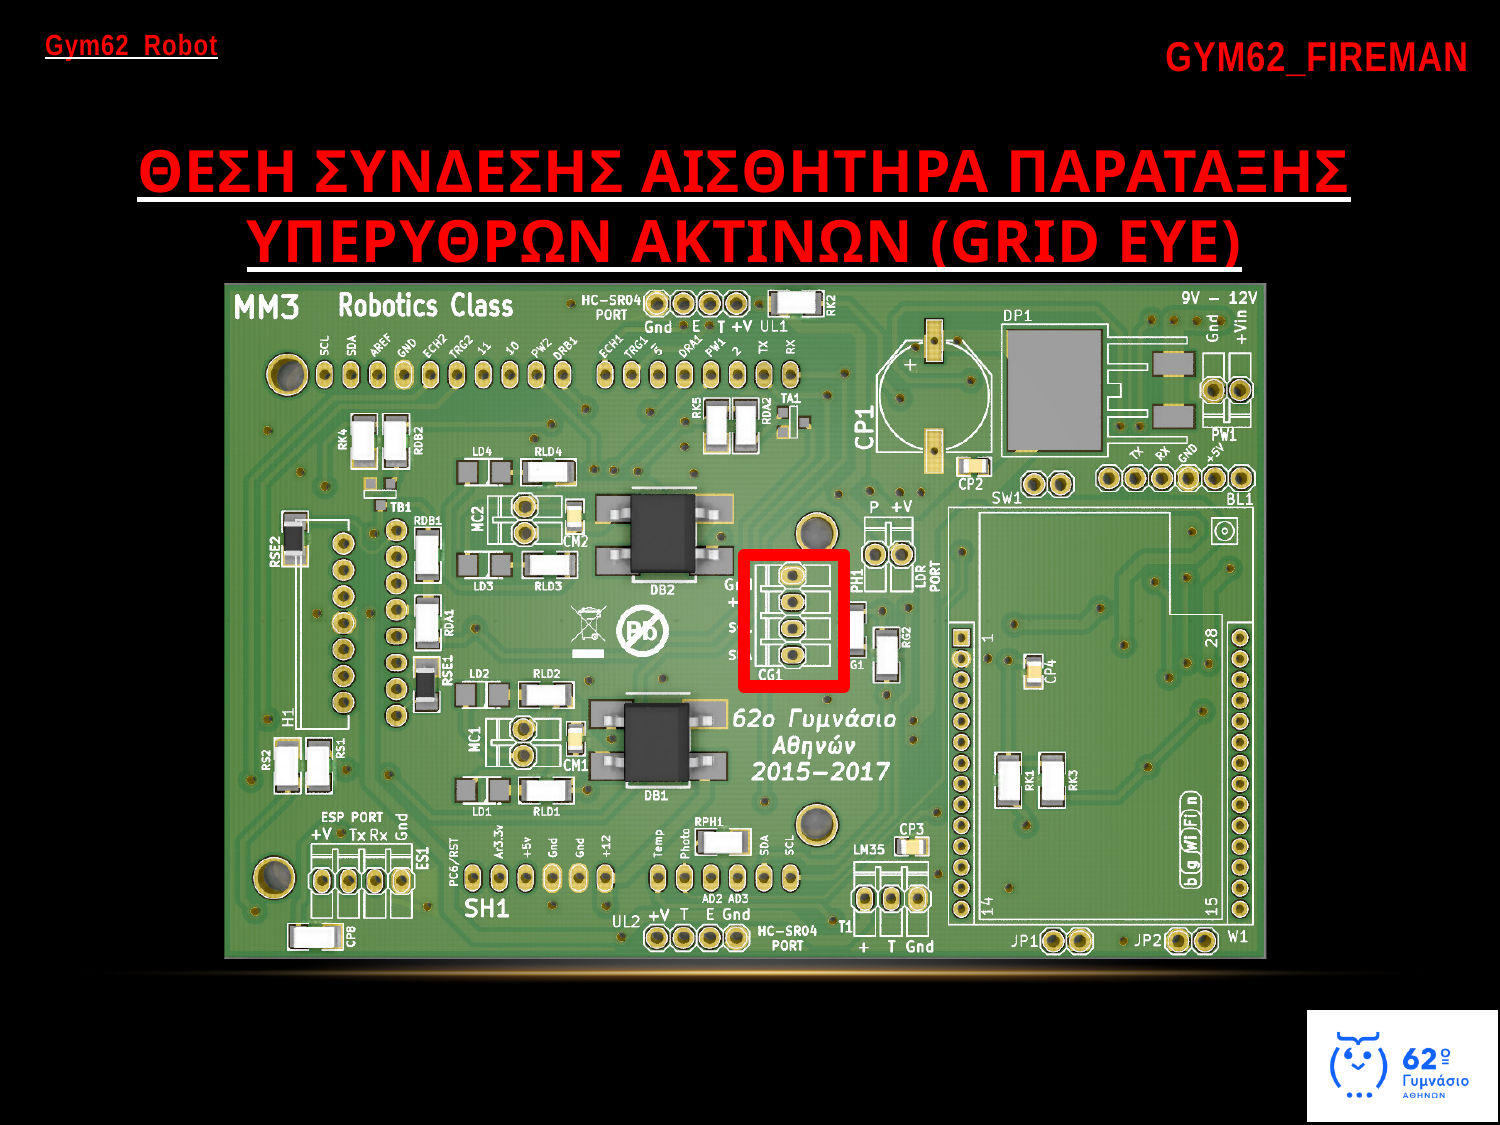

Gym62_Robot
Gym62_FireMan
Θεση συνδεσης αισθητΗρα παρΑταξηΣ υπερΥθρων ακτΙνων (grid eye)